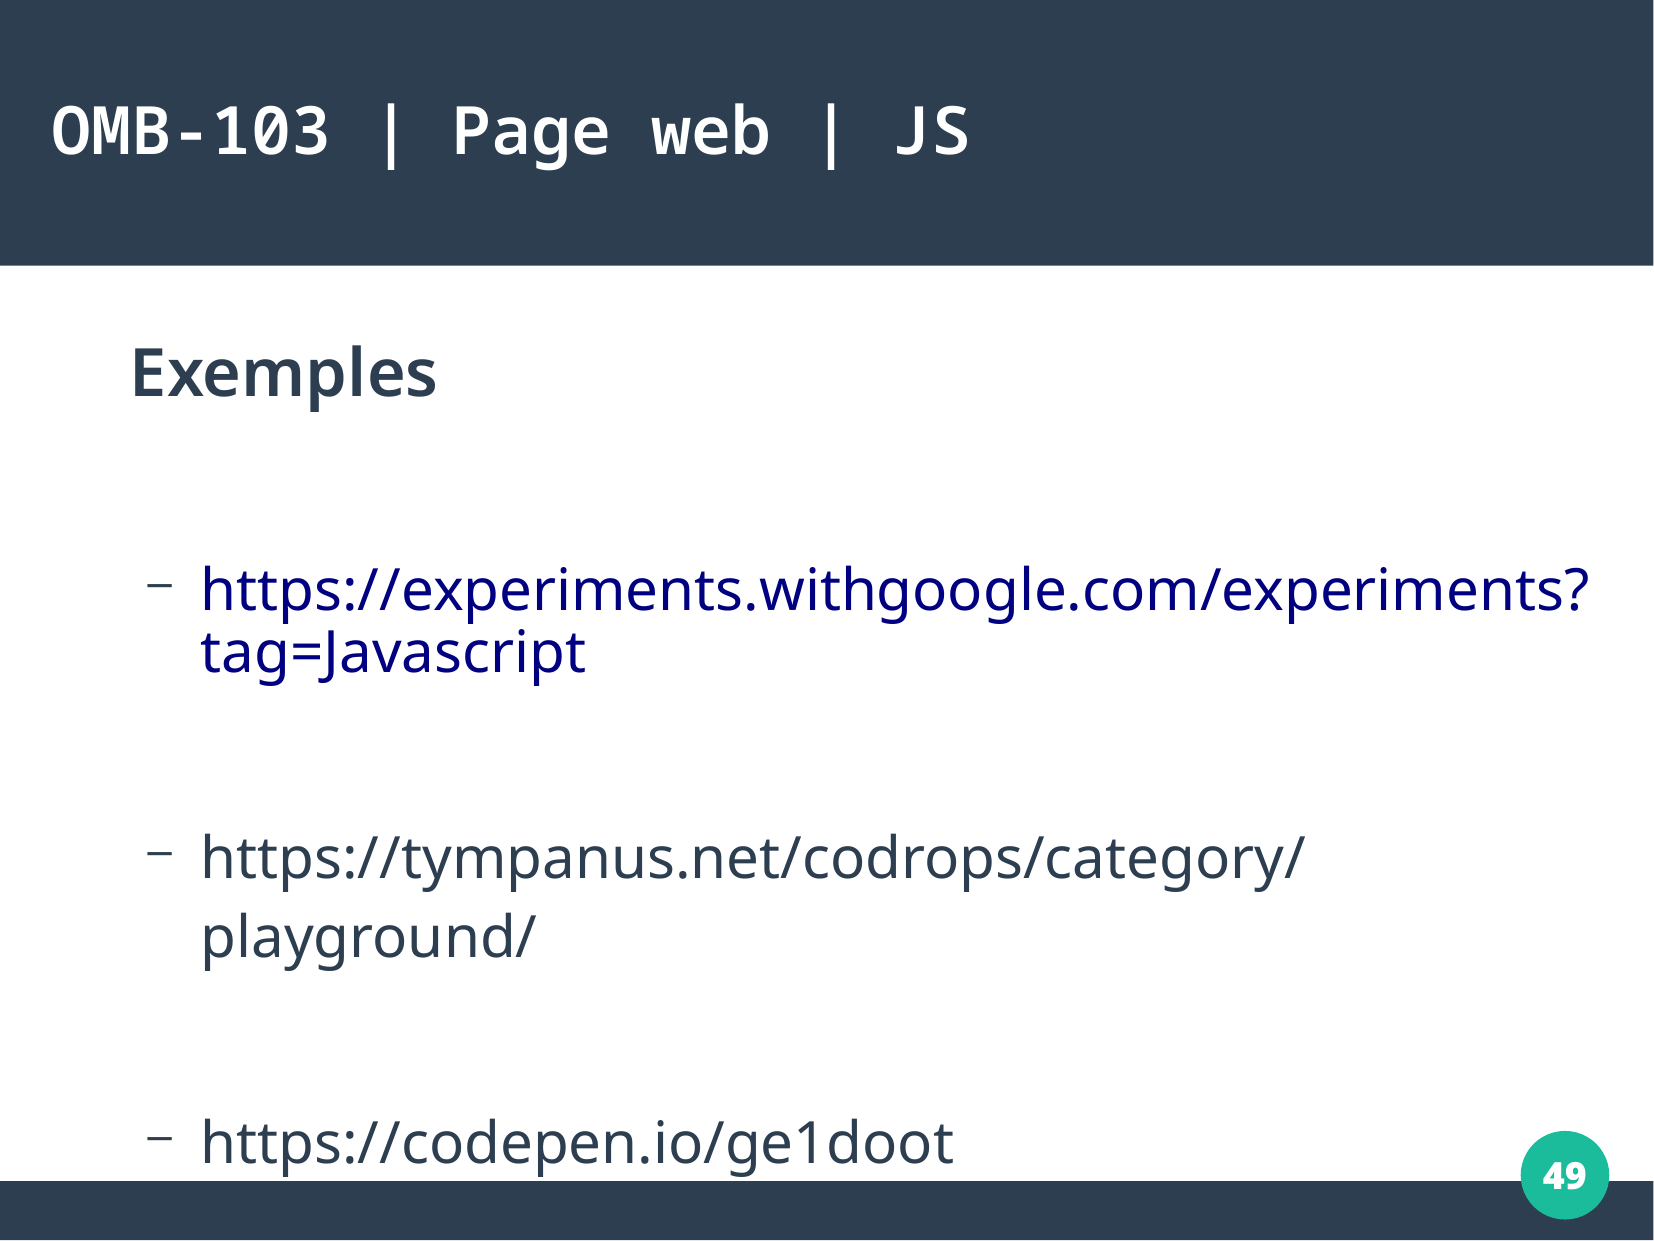

OMB-103 | Page web | JS
# Exemples
https://experiments.withgoogle.com/experiments?tag=Javascript
https://tympanus.net/codrops/category/playground/
https://codepen.io/ge1doot
49